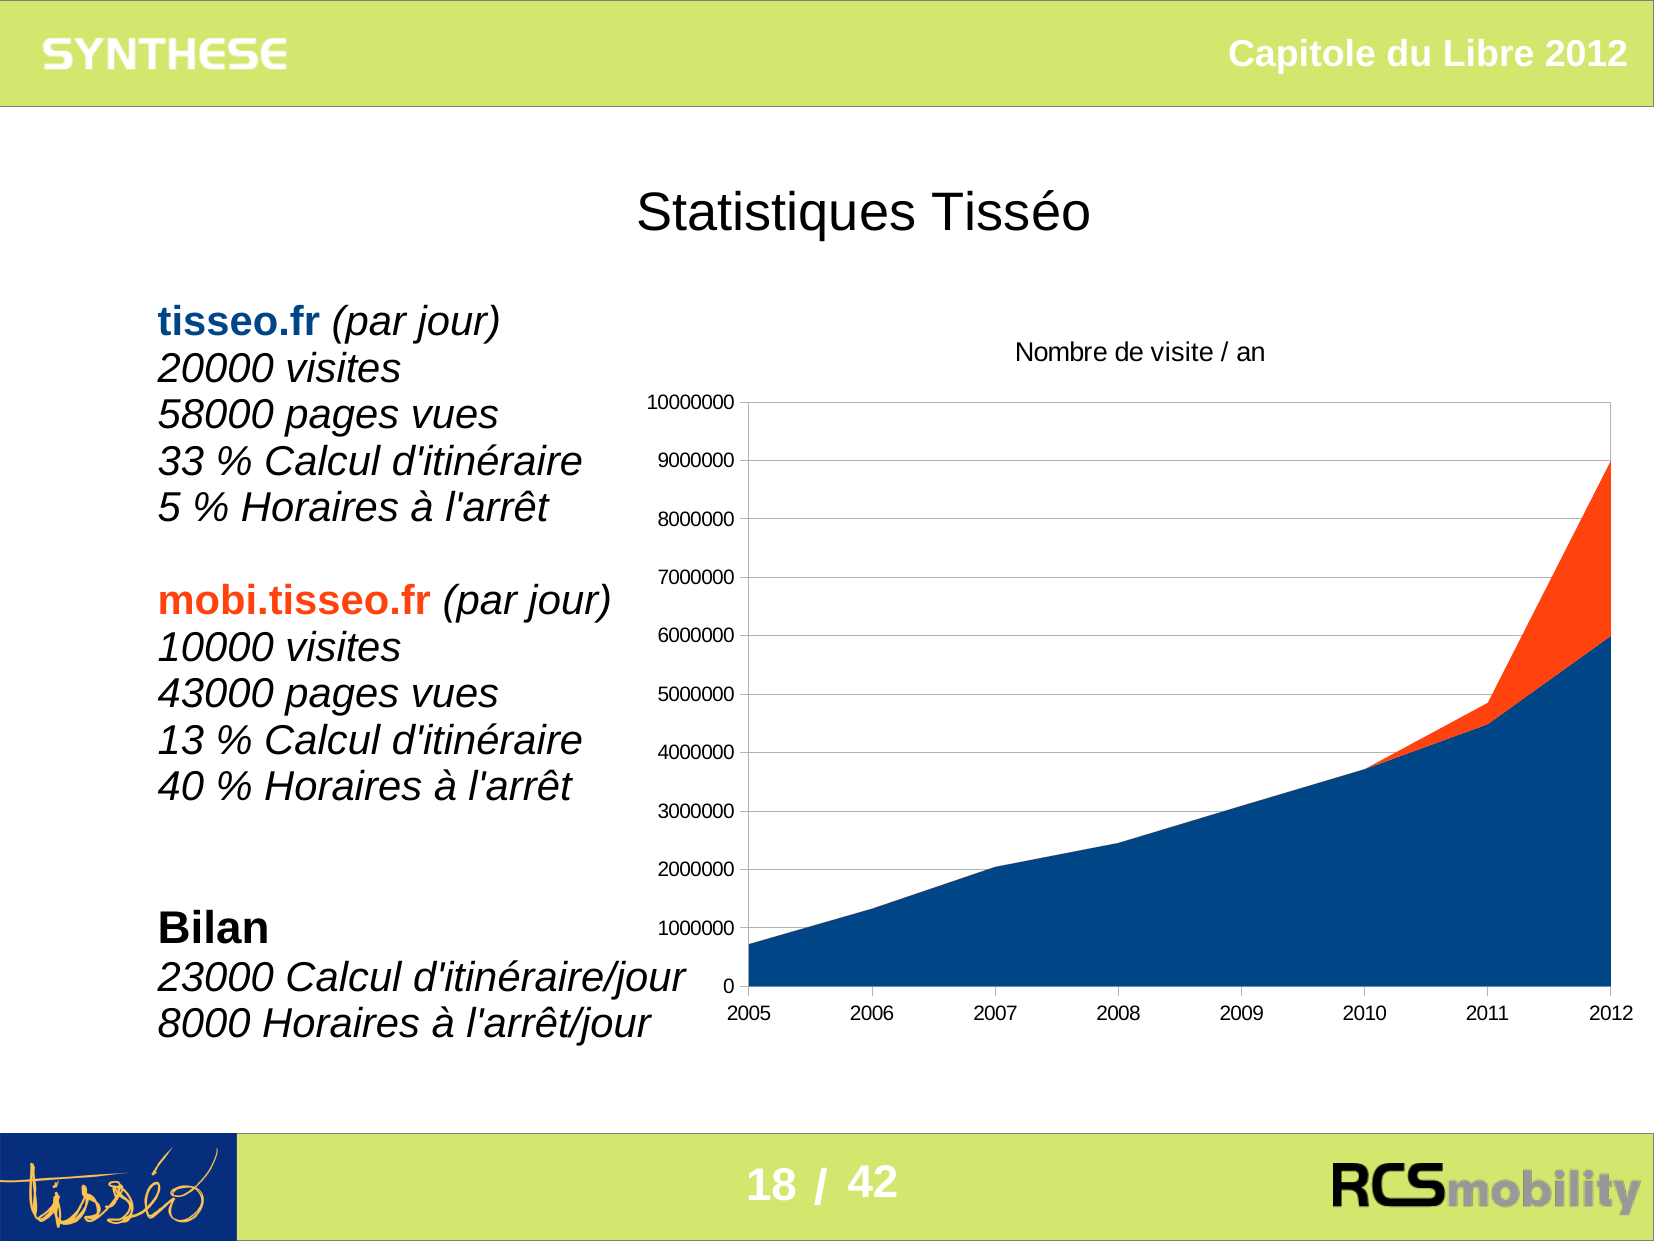

Capitole du Libre 2012
# Statistiques Tisséo
tisseo.fr (par jour)
20000 visites
58000 pages vues
33 % Calcul d'itinéraire
5 % Horaires à l'arrêt
mobi.tisseo.fr (par jour)
10000 visites
43000 pages vues
13 % Calcul d'itinéraire
40 % Horaires à l'arrêt
Bilan
23000 Calcul d'itinéraire/jour
8000 Horaires à l'arrêt/jour
### Chart: Nombre de visite / an
| Category | tisseo.fr | mobi.tisseo.fr |
|---|---|---|
| 2005 | 724479.0 | 0.0 |
| 2006 | 1330100.0 | 0.0 |
| 2007 | 2046000.0 | 0.0 |
| 2008 | 2455000.0 | 0.0 |
| 2009 | 3090000.0 | 0.0 |
| 2010 | 3717000.0 | 0.0 |
| 2011 | 4488000.0 | 364620.0 |
| 2012 | 6000000.0 | 3000000.0 |18
/
42